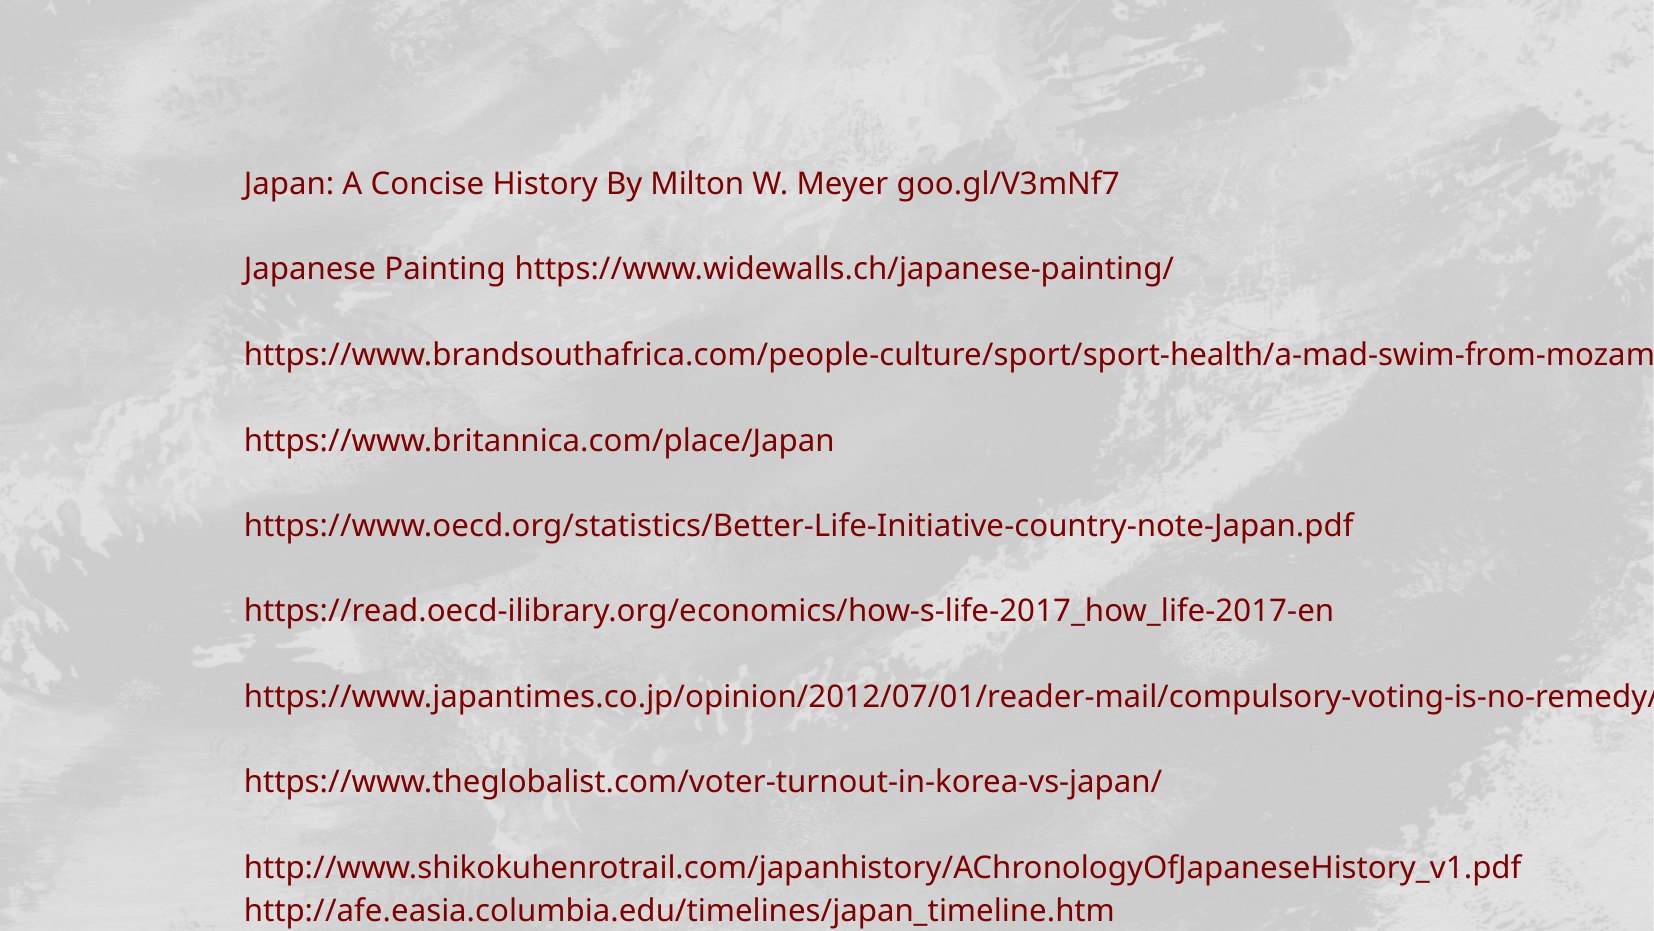

Japan: A Concise History By Milton W. Meyer goo.gl/V3mNf7
Japanese Painting https://www.widewalls.ch/japanese-painting/
https://www.brandsouthafrica.com/people-culture/sport/sport-health/a-mad-swim-from-mozambique-to-madagascar
https://www.britannica.com/place/Japan
https://www.oecd.org/statistics/Better-Life-Initiative-country-note-Japan.pdf
https://read.oecd-ilibrary.org/economics/how-s-life-2017_how_life-2017-en
https://www.japantimes.co.jp/opinion/2012/07/01/reader-mail/compulsory-voting-is-no-remedy/
https://www.theglobalist.com/voter-turnout-in-korea-vs-japan/
http://www.shikokuhenrotrail.com/japanhistory/AChronologyOfJapaneseHistory_v1.pdf
http://afe.easia.columbia.edu/timelines/japan_timeline.htm